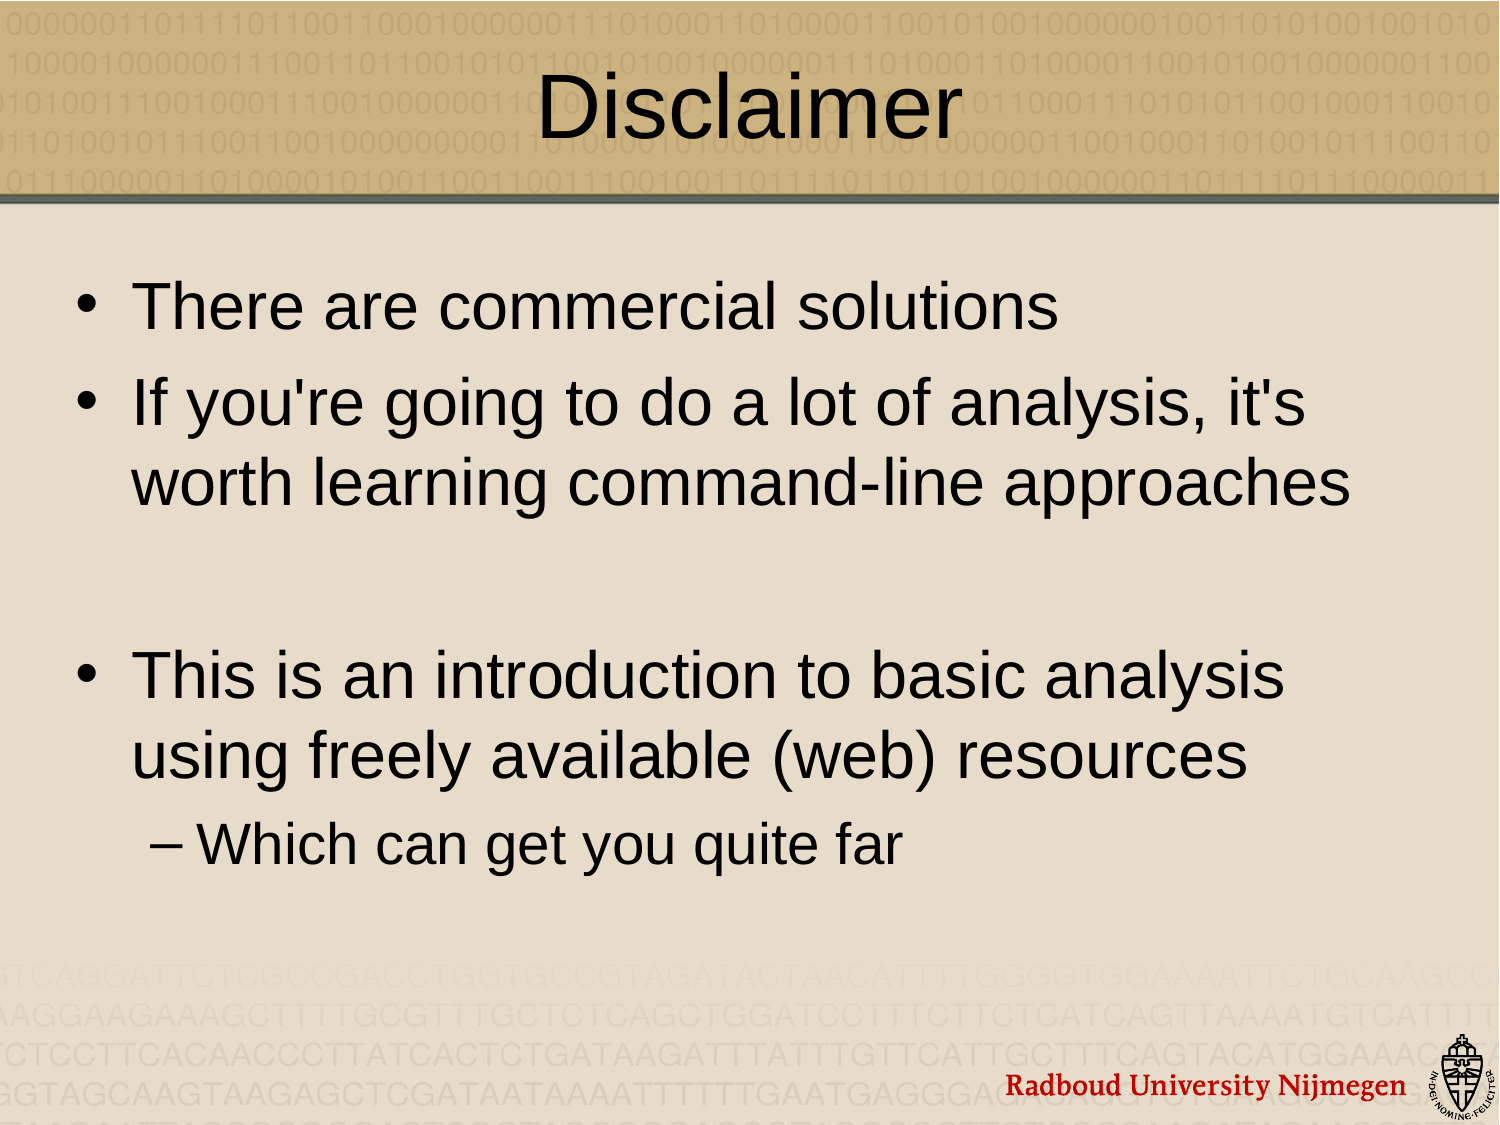

# Disclaimer
There are commercial solutions
If you're going to do a lot of analysis, it's worth learning command-line approaches
This is an introduction to basic analysis using freely available (web) resources
Which can get you quite far